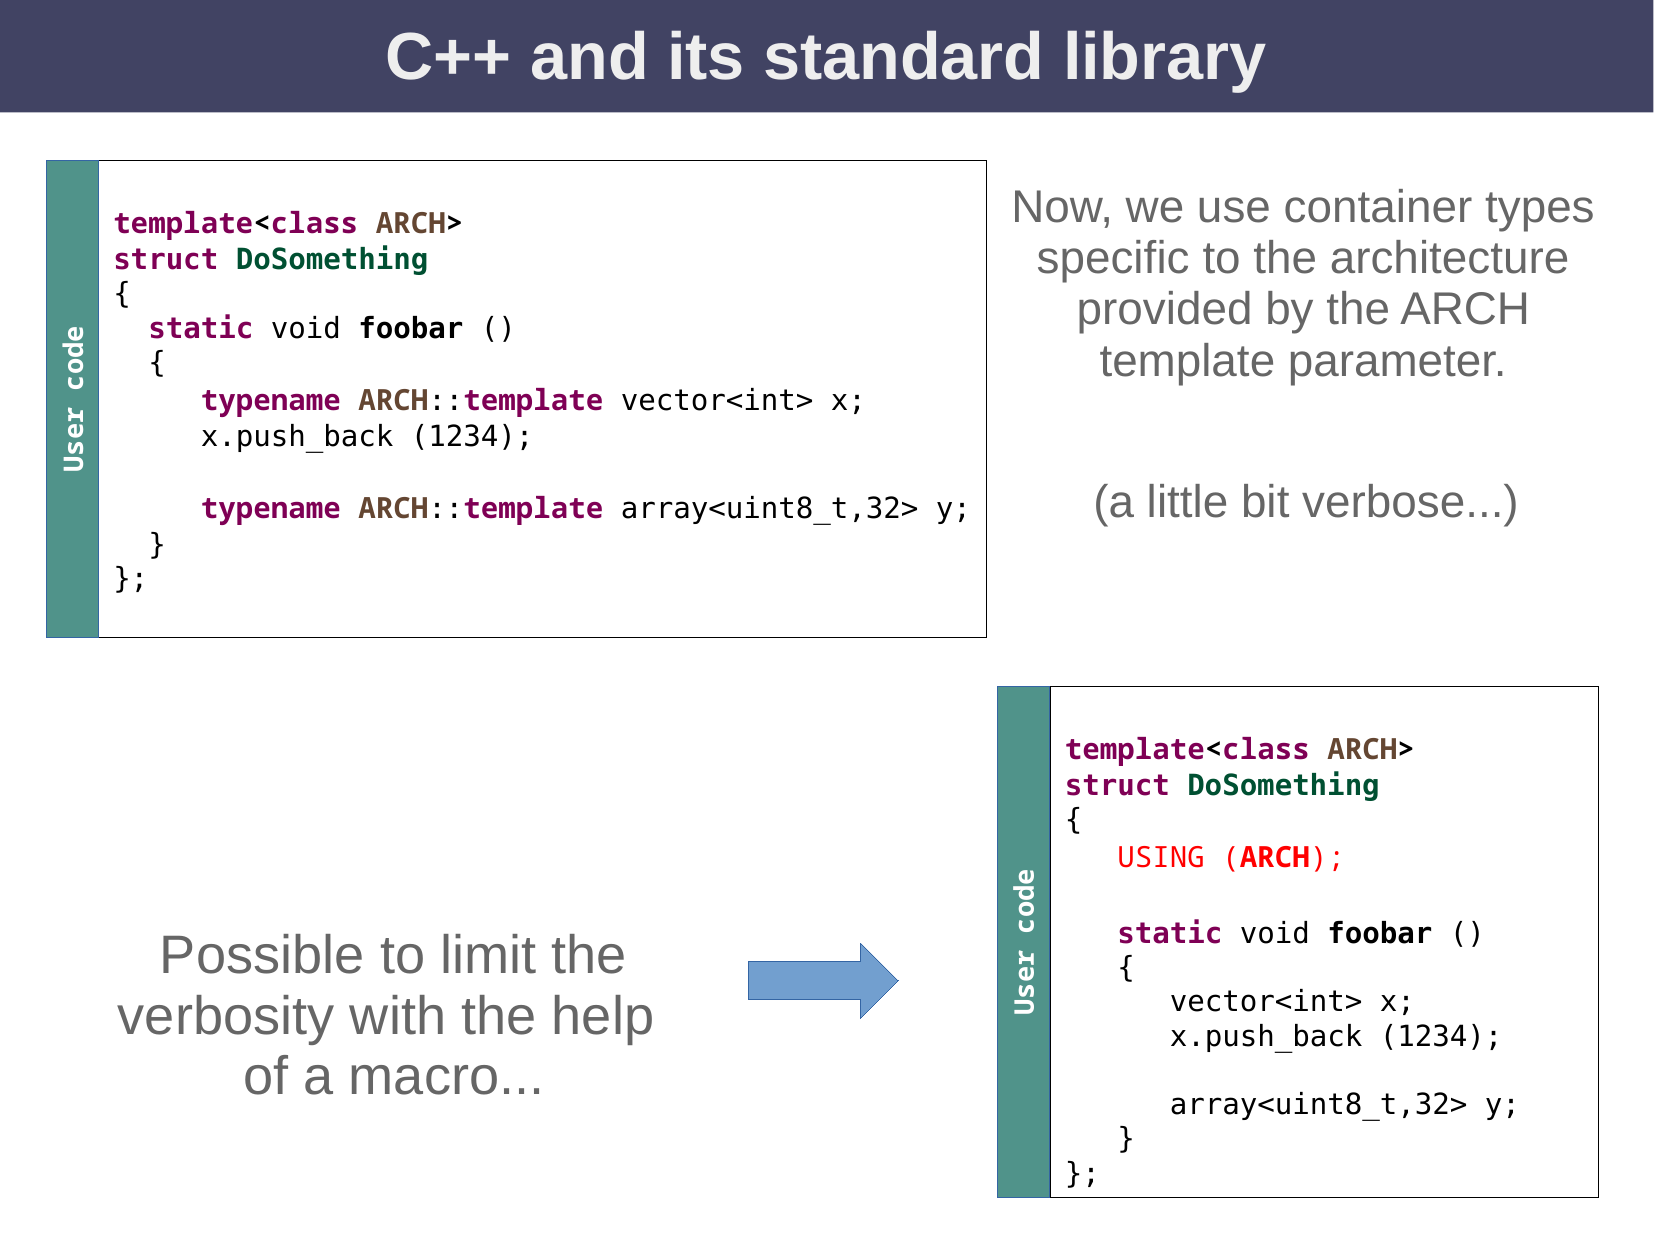

C++ and its standard library
template<class ARCH>
struct DoSomething
{
 static void foobar ()
 {
 typename ARCH::template vector<int> x;
 x.push_back (1234);
 typename ARCH::template array<uint8_t,32> y;
 }
};
Now, we use container types specific to the architecture provided by the ARCH template parameter.
User code
(a little bit verbose...)
template<class ARCH>
struct DoSomething
{
 USING (ARCH);
 static void foobar ()
 {
 vector<int> x;
 x.push_back (1234);
 array<uint8_t,32> y;
 }
};
User code
Possible to limit the verbosity with the help
of a macro...